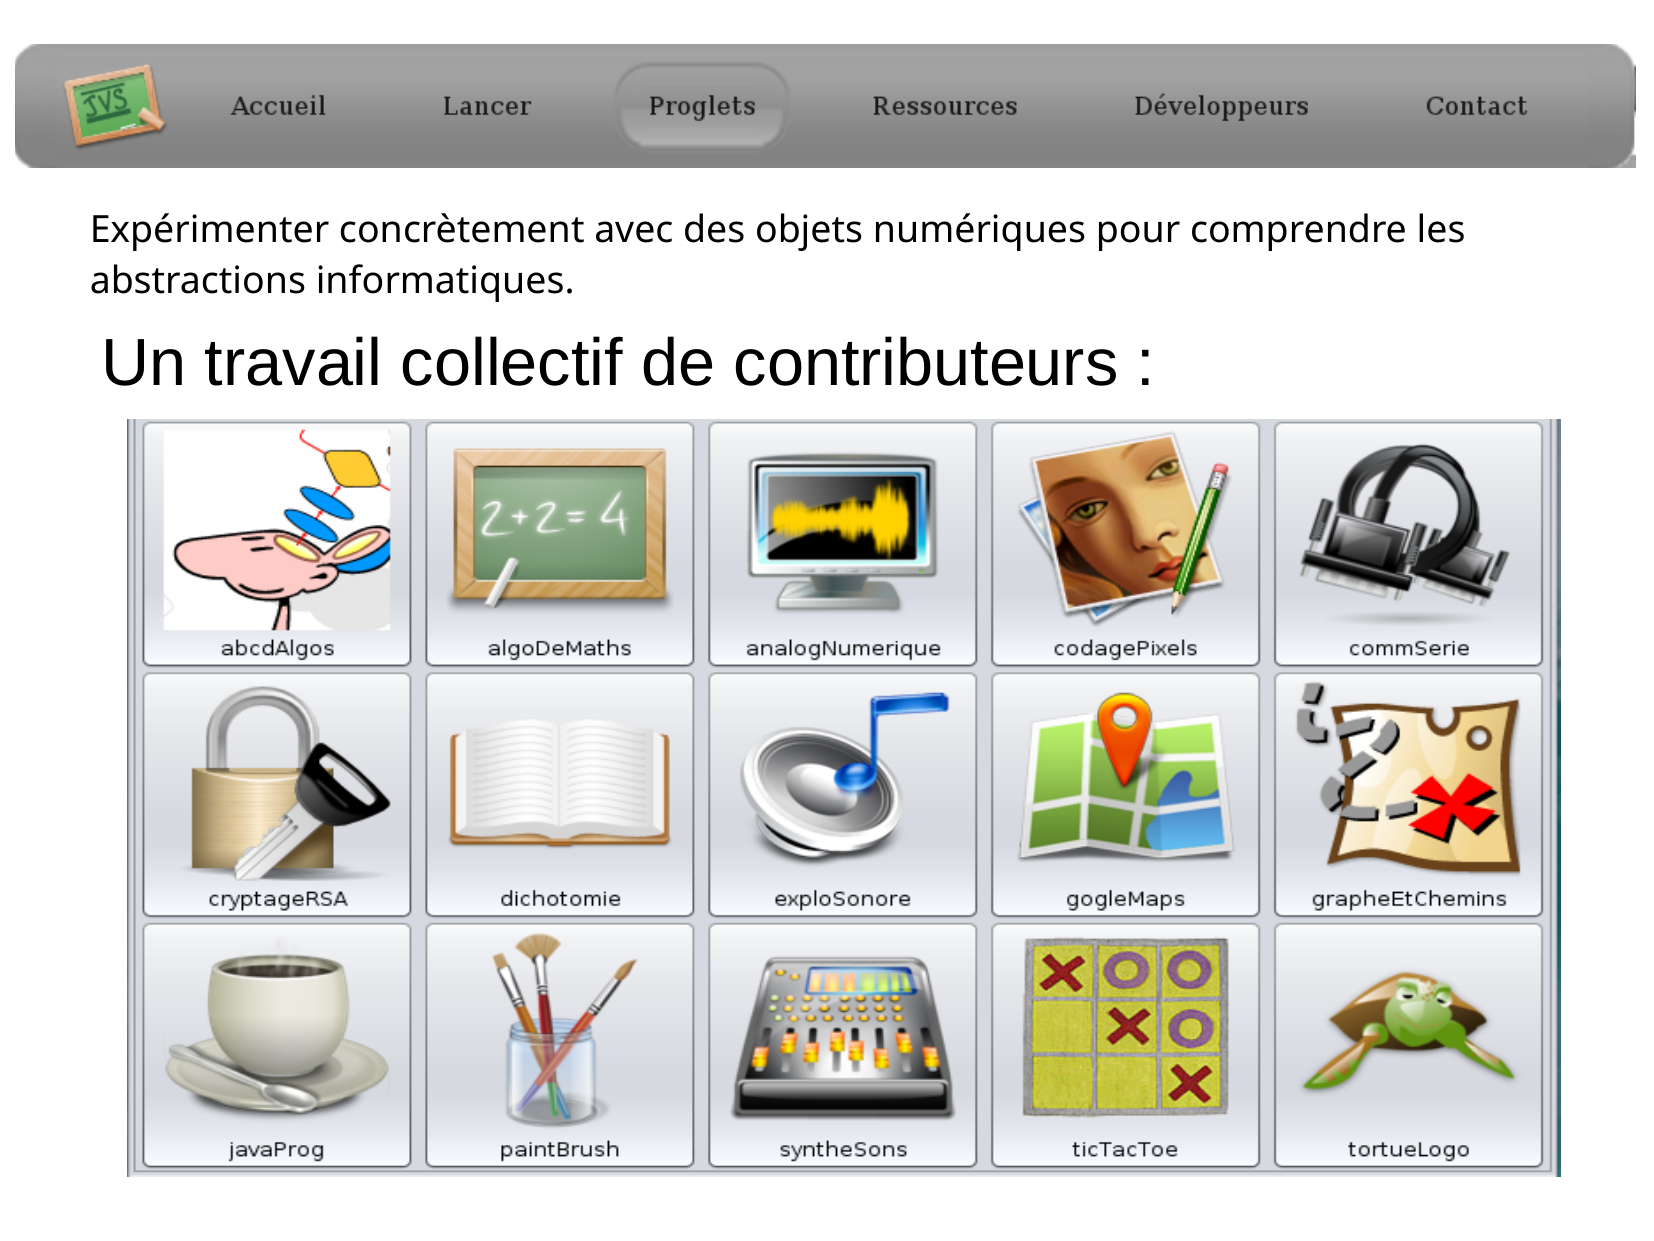

Expérimenter concrètement avec des objets numériques pour comprendre les abstractions informatiques.
# Un travail collectif de contributeurs :